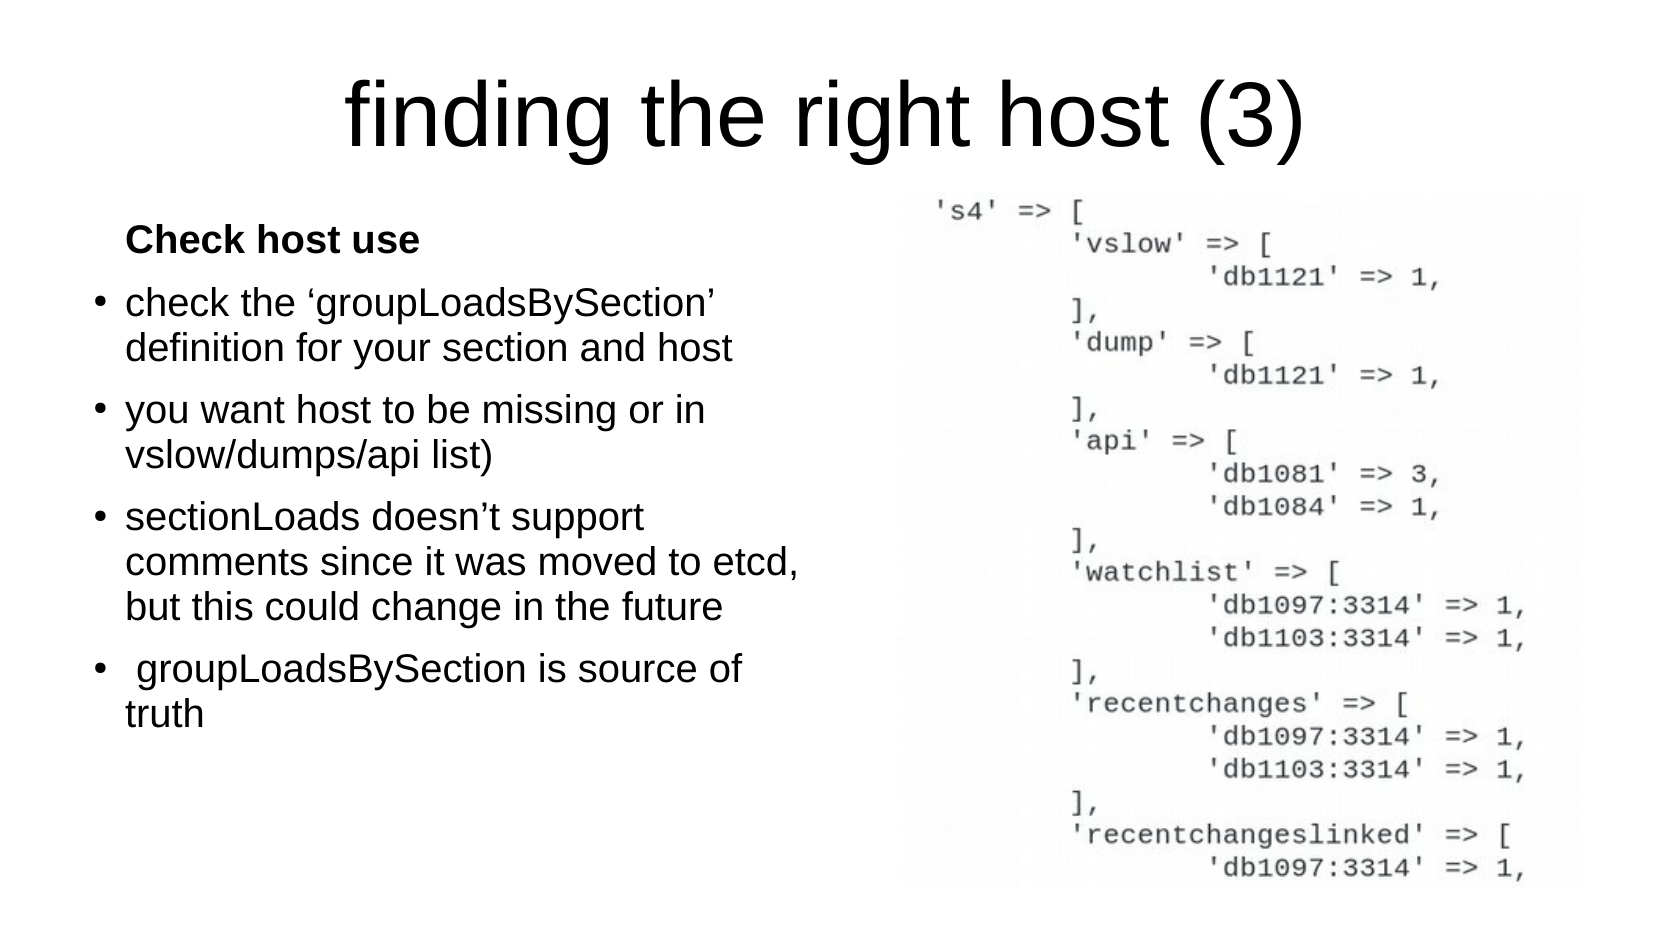

# finding the right host (3)
Check host use
check the ‘groupLoadsBySection’ definition for your section and host
you want host to be missing or in vslow/dumps/api list)
sectionLoads doesn’t support comments since it was moved to etcd, but this could change in the future
 groupLoadsBySection is source of truth